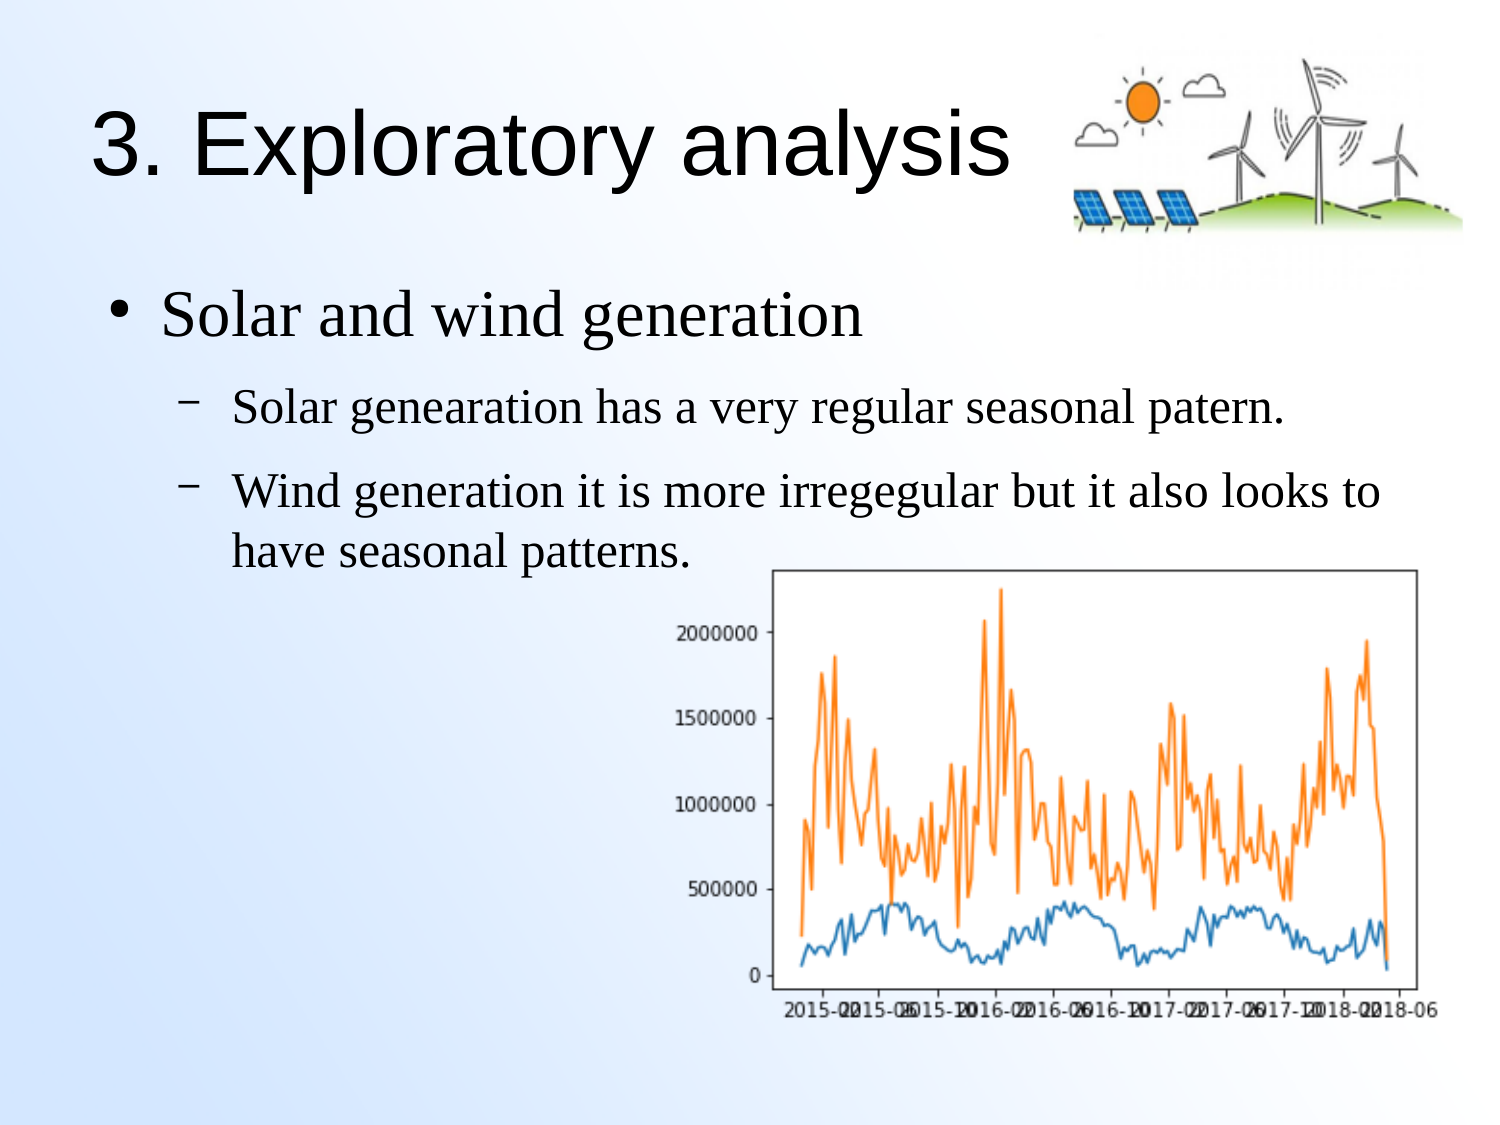

# 3. Exploratory analysis
Solar and wind generation
Solar genearation has a very regular seasonal patern.
Wind generation it is more irregegular but it also looks to have seasonal patterns.